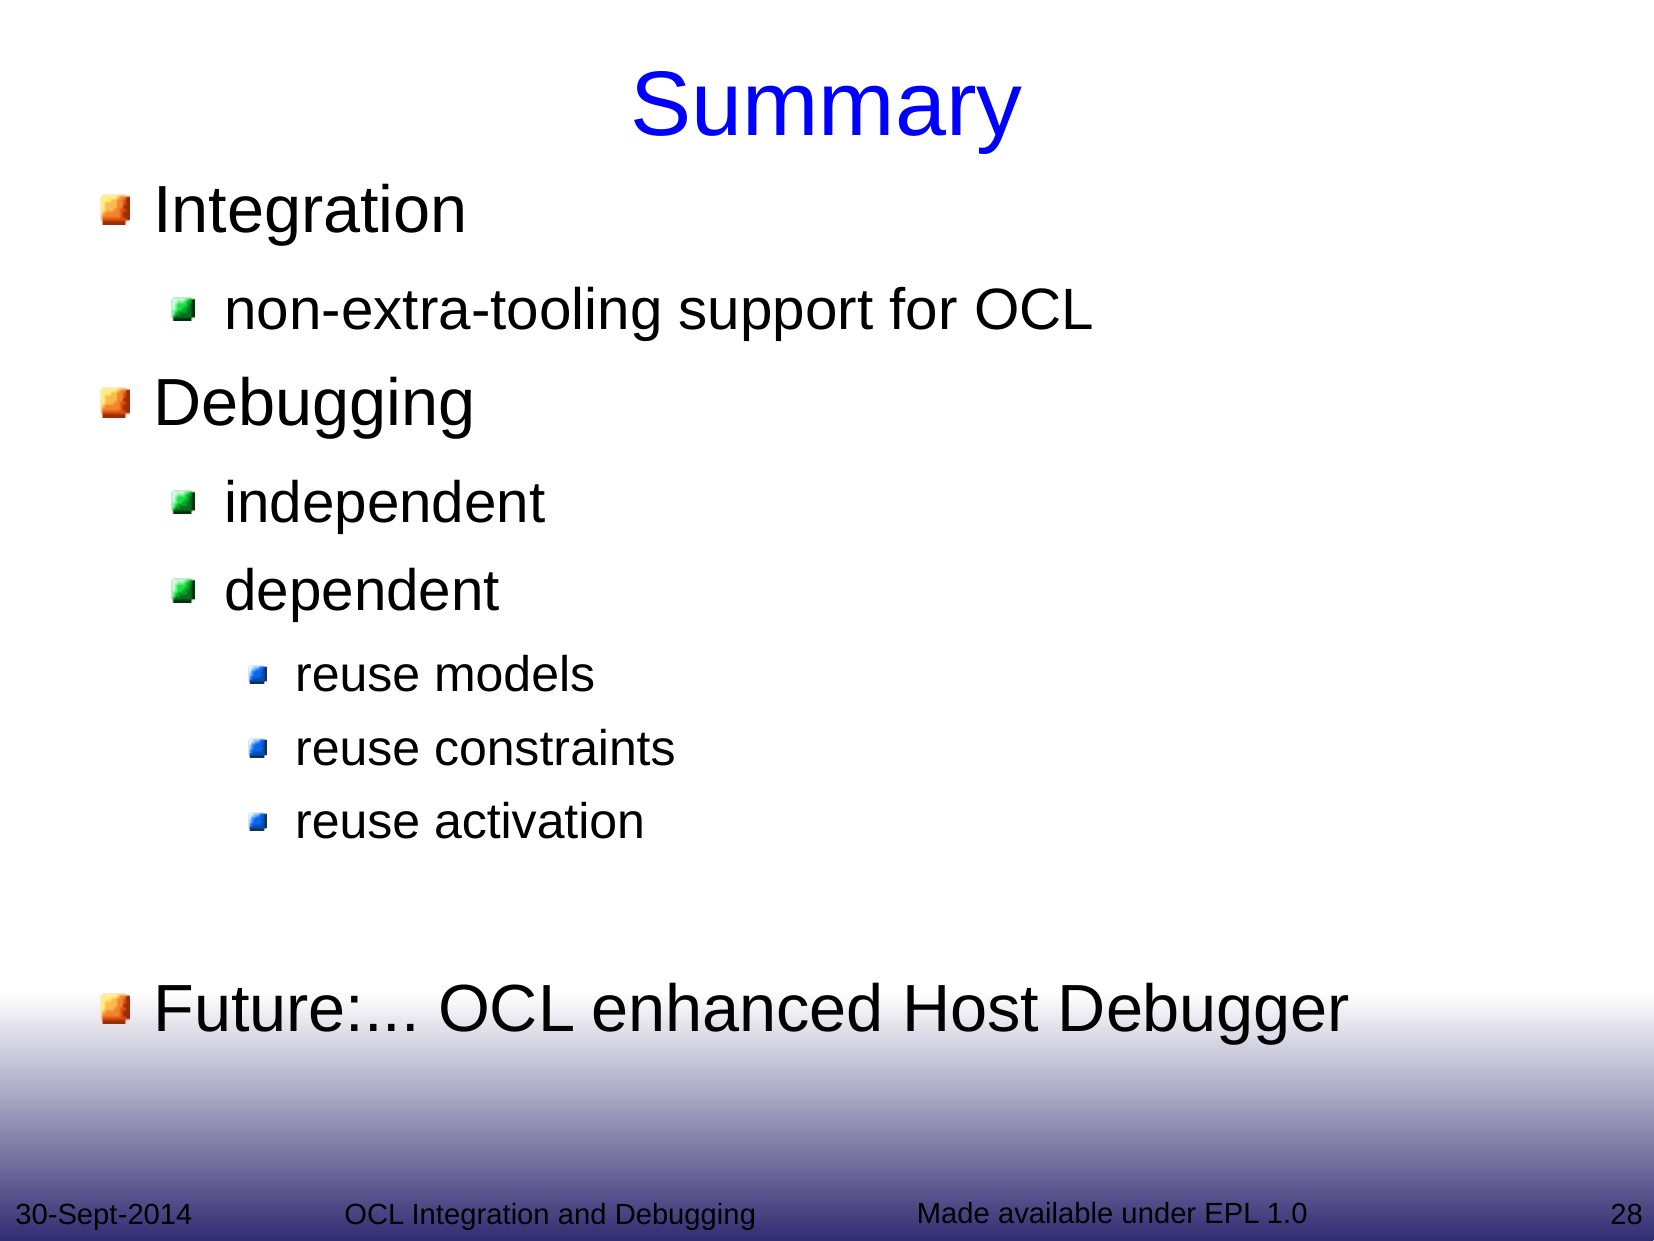

# Summary
Integration
non-extra-tooling support for OCL
Debugging
independent
dependent
reuse models
reuse constraints
reuse activation
Future:... OCL enhanced Host Debugger
30-Sept-2014
OCL Integration and Debugging
28